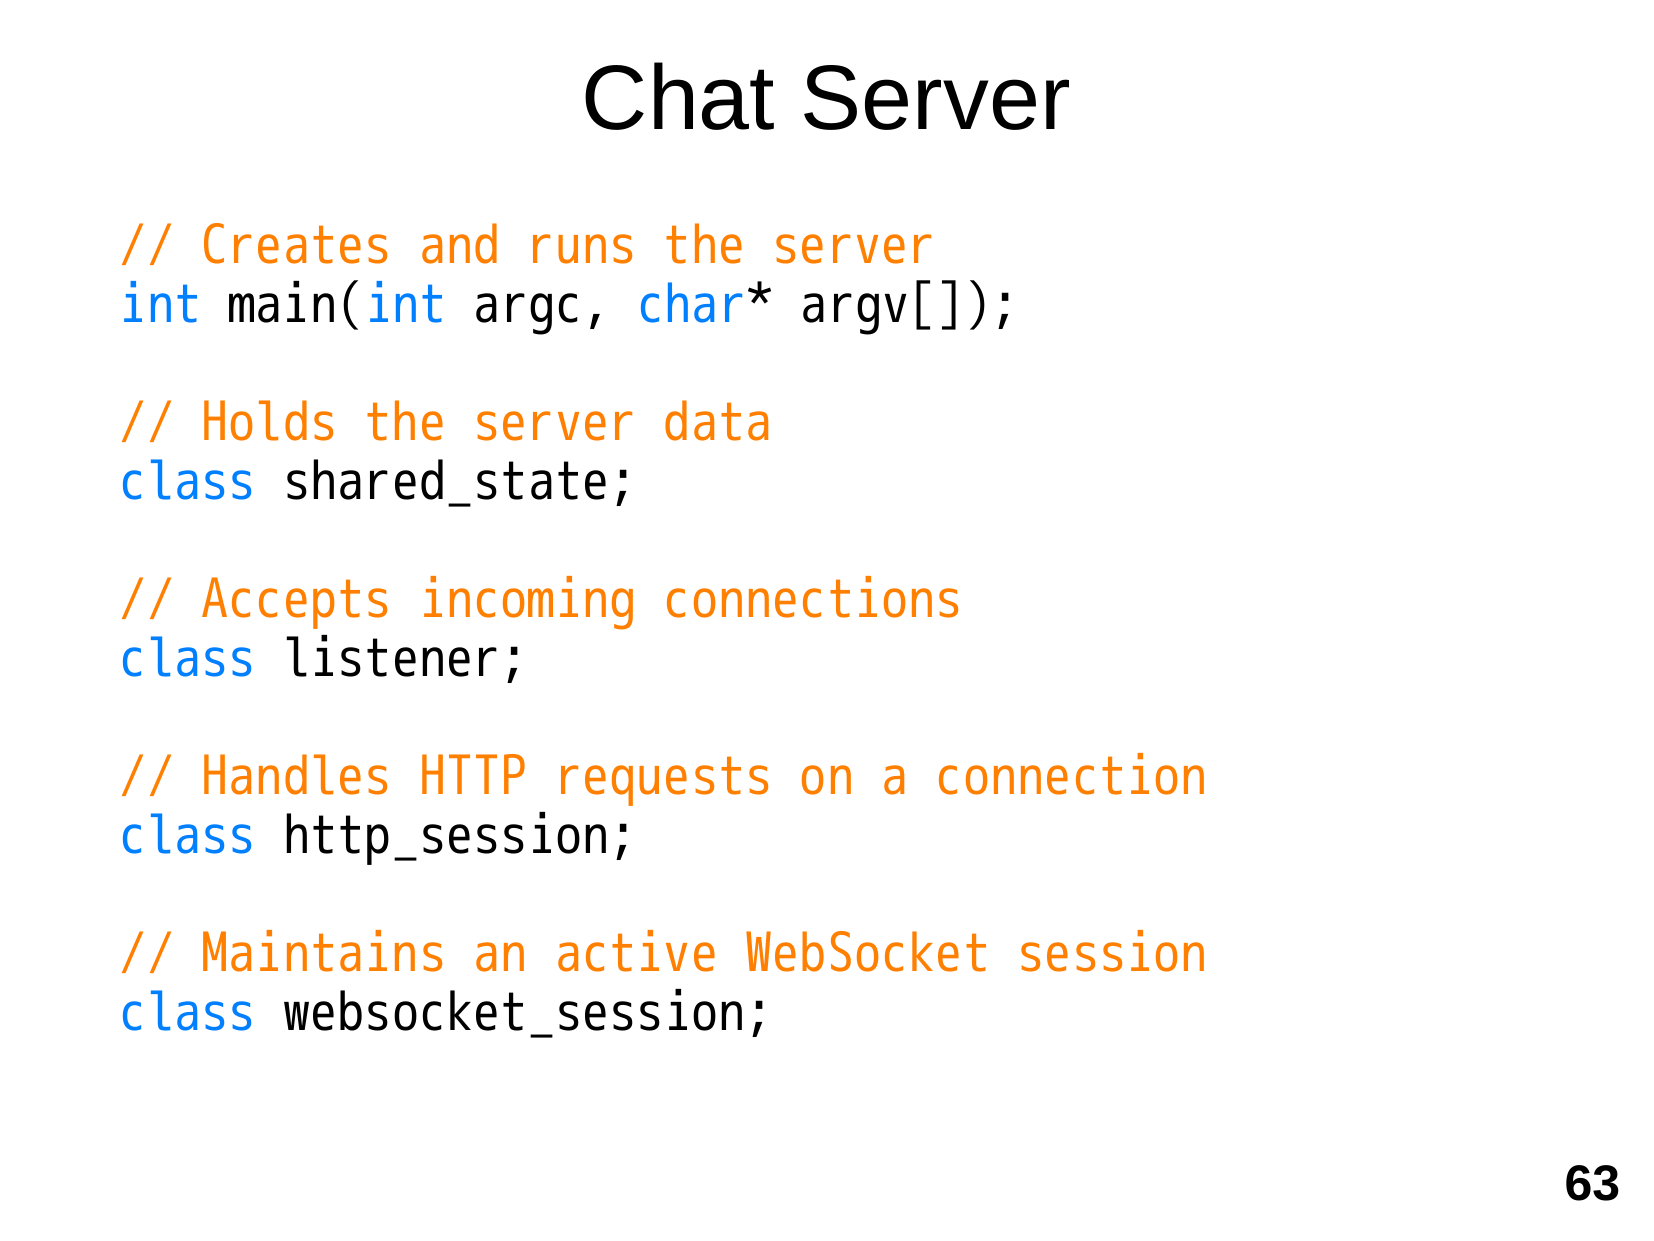

# Chat Server
// Creates and runs the server
int main(int argc, char* argv[]);
// Holds the server data
class shared_state;
// Accepts incoming connections
class listener;
// Handles HTTP requests on a connection
class http_session;
// Maintains an active WebSocket session
class websocket_session;
63